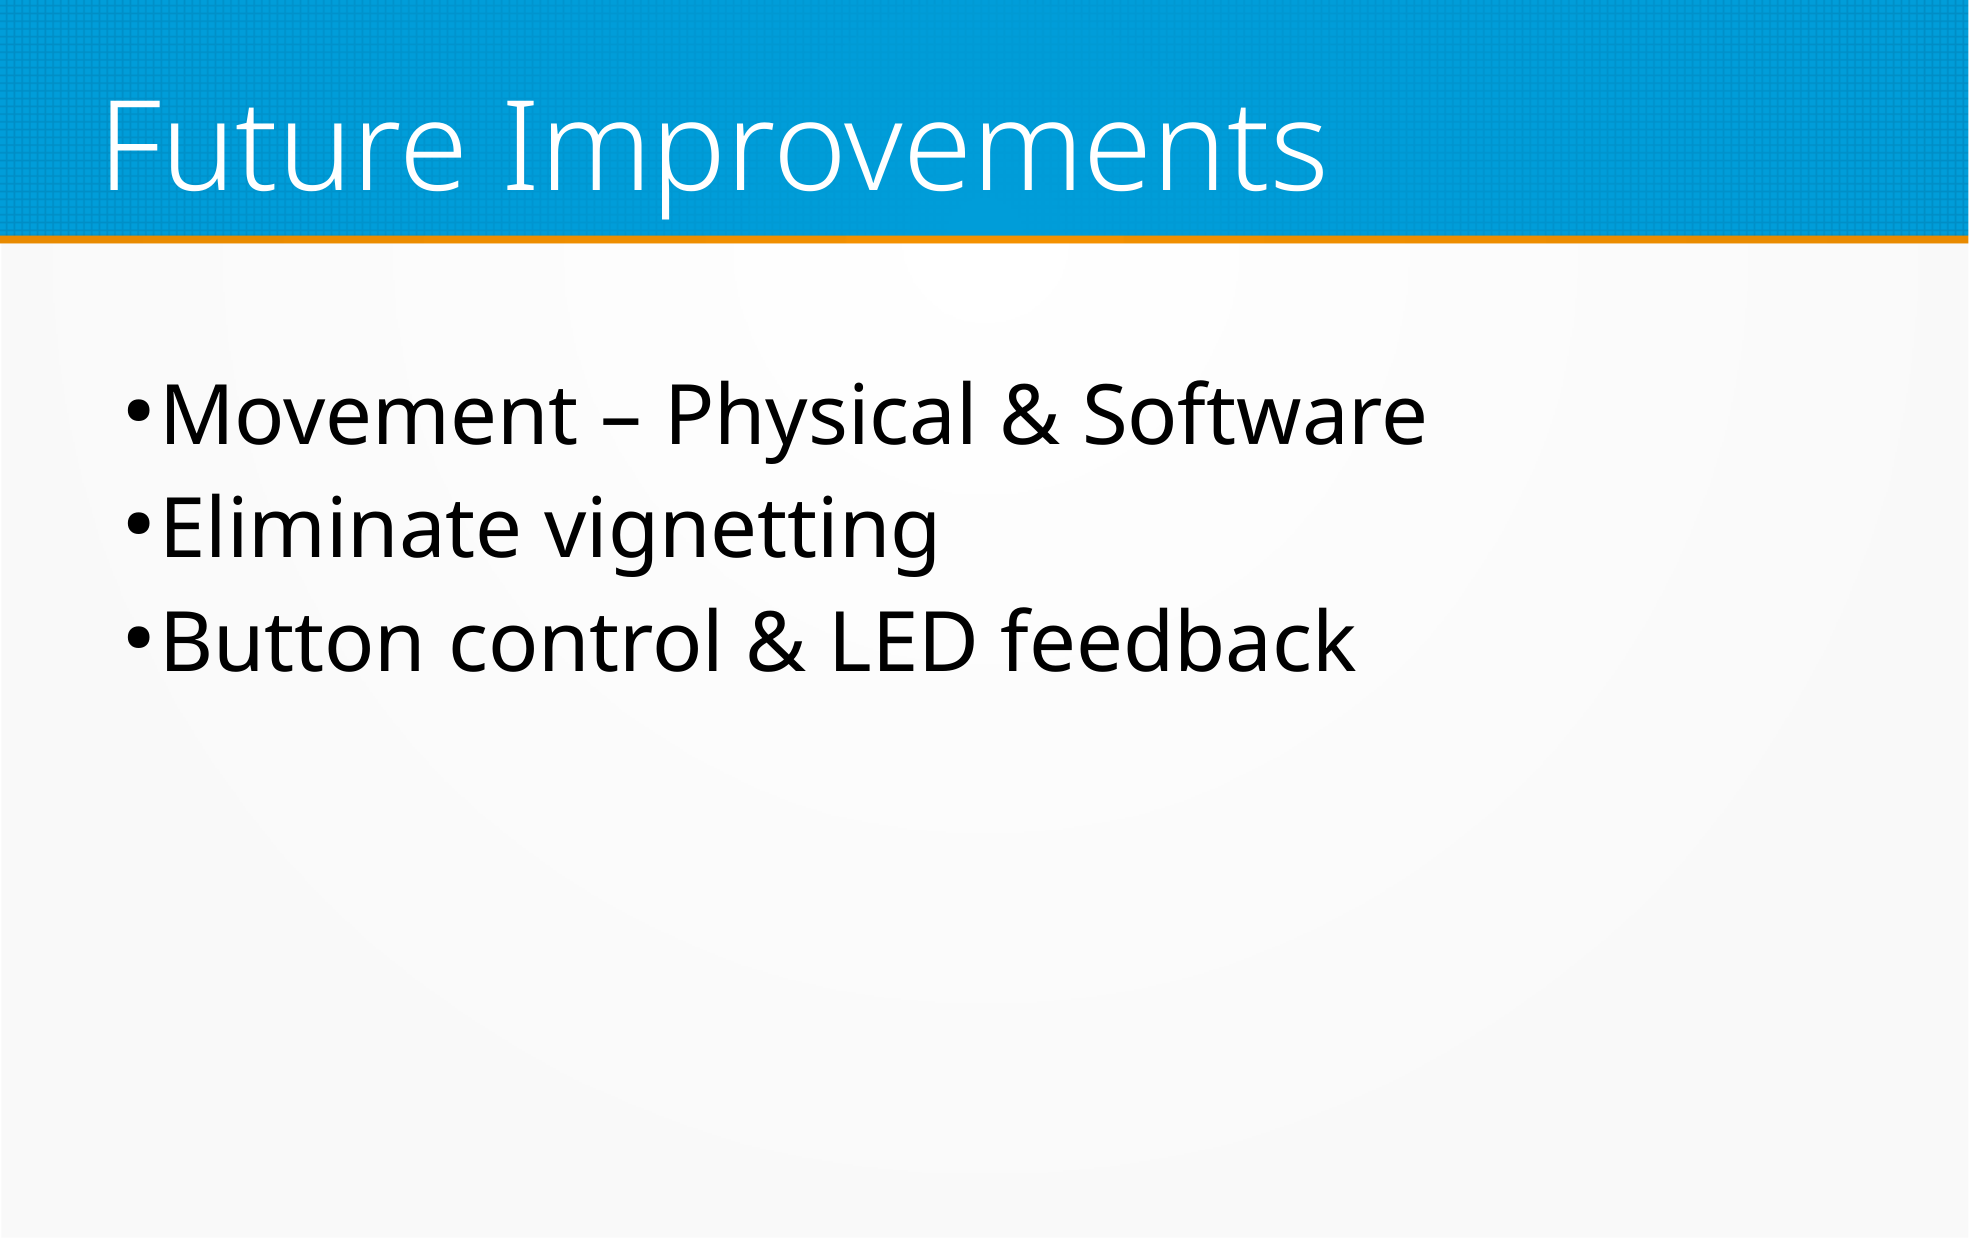

# Future Improvements
Movement – Physical & Software
Eliminate vignetting
Button control & LED feedback